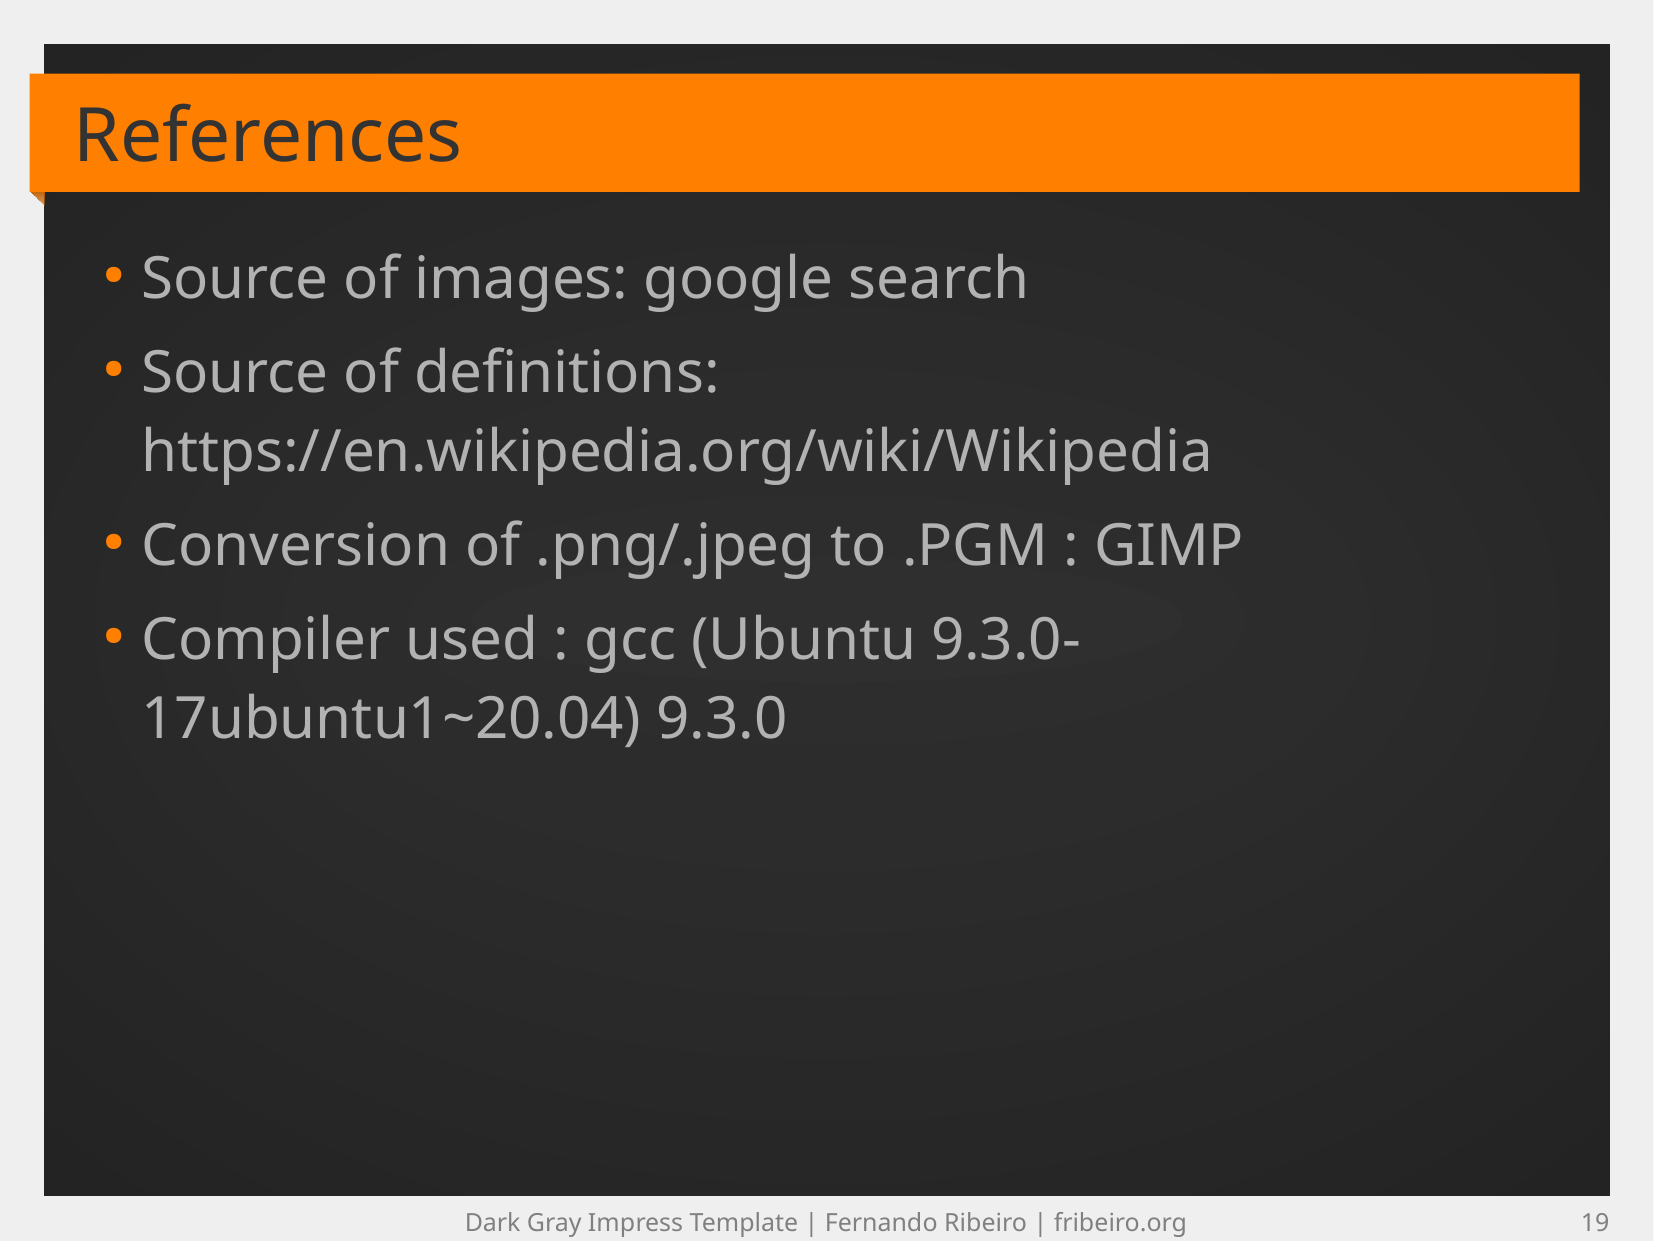

# References
Source of images: google search
Source of definitions: https://en.wikipedia.org/wiki/Wikipedia
Conversion of .png/.jpeg to .PGM : GIMP
Compiler used : gcc (Ubuntu 9.3.0-17ubuntu1~20.04) 9.3.0
Dark Gray Impress Template | Fernando Ribeiro | fribeiro.org
19